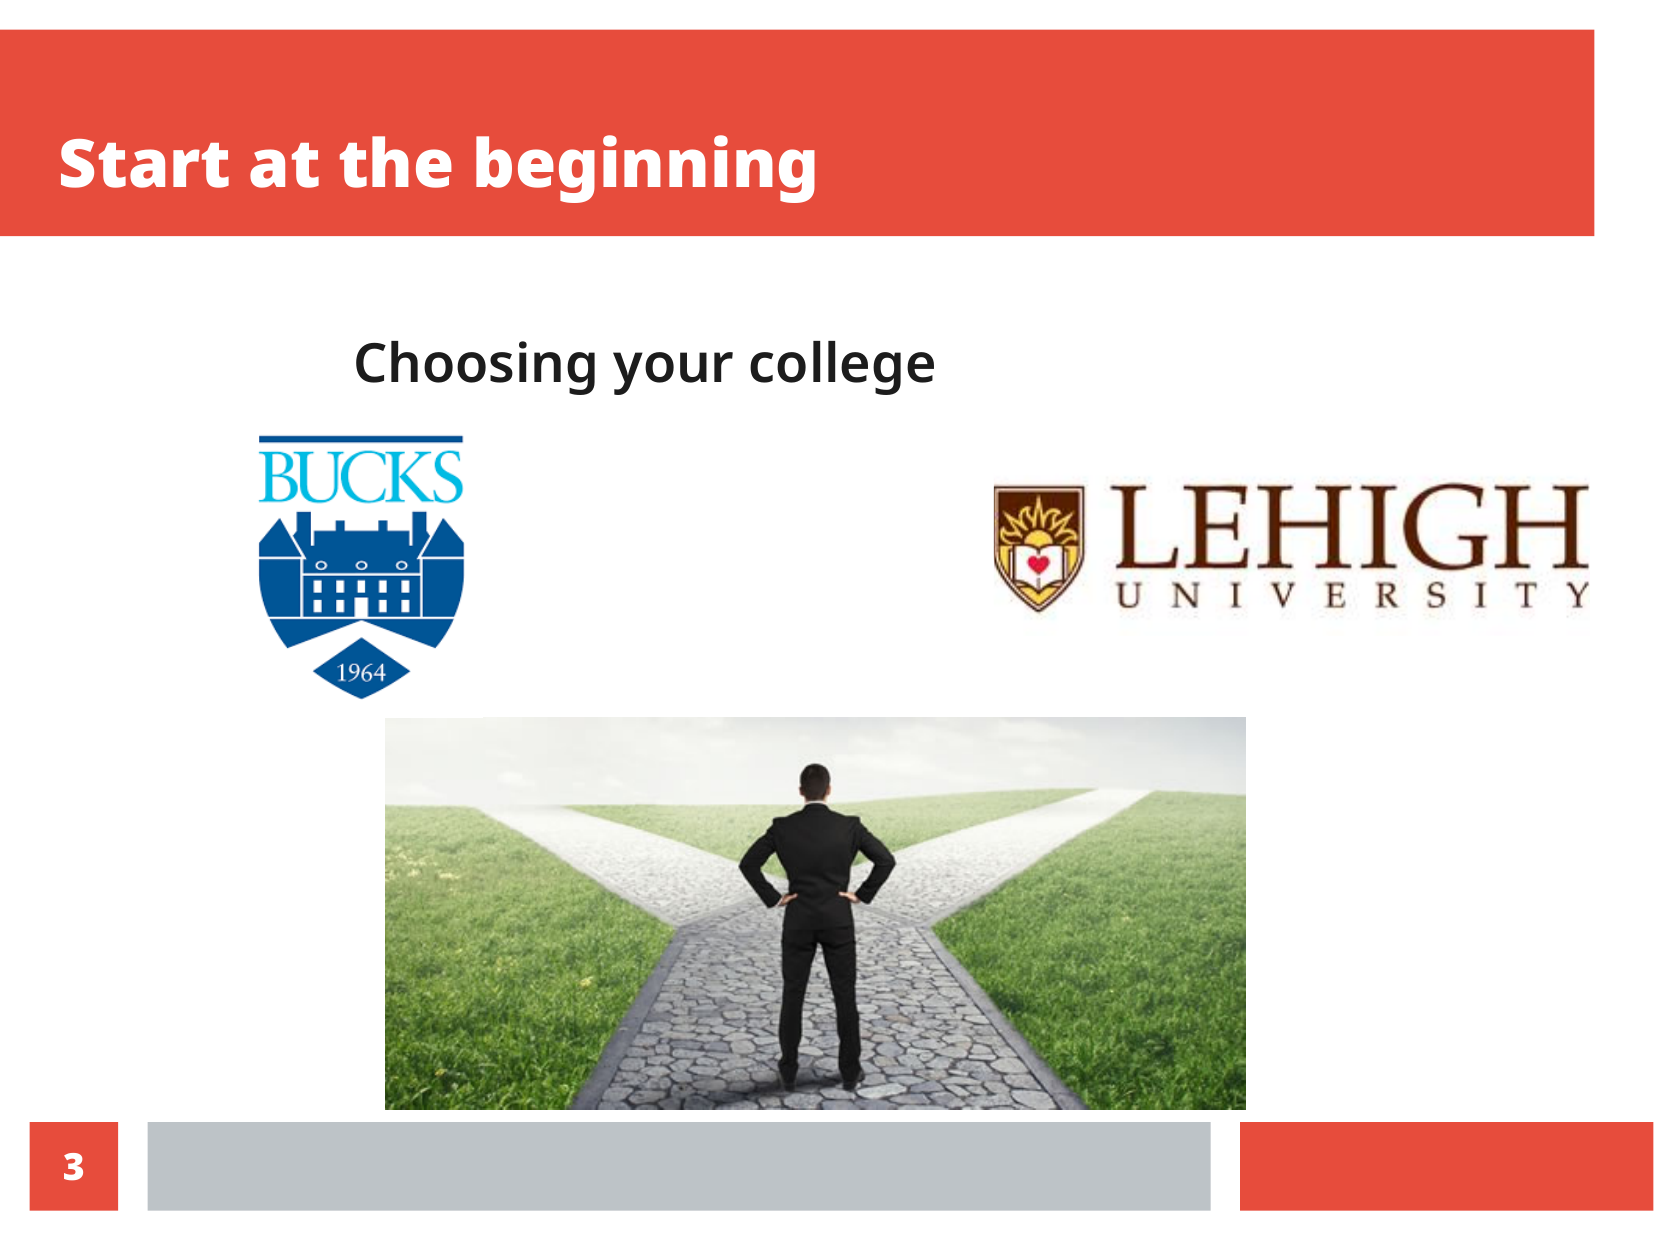

# Start at the beginning
 Choosing your college
3